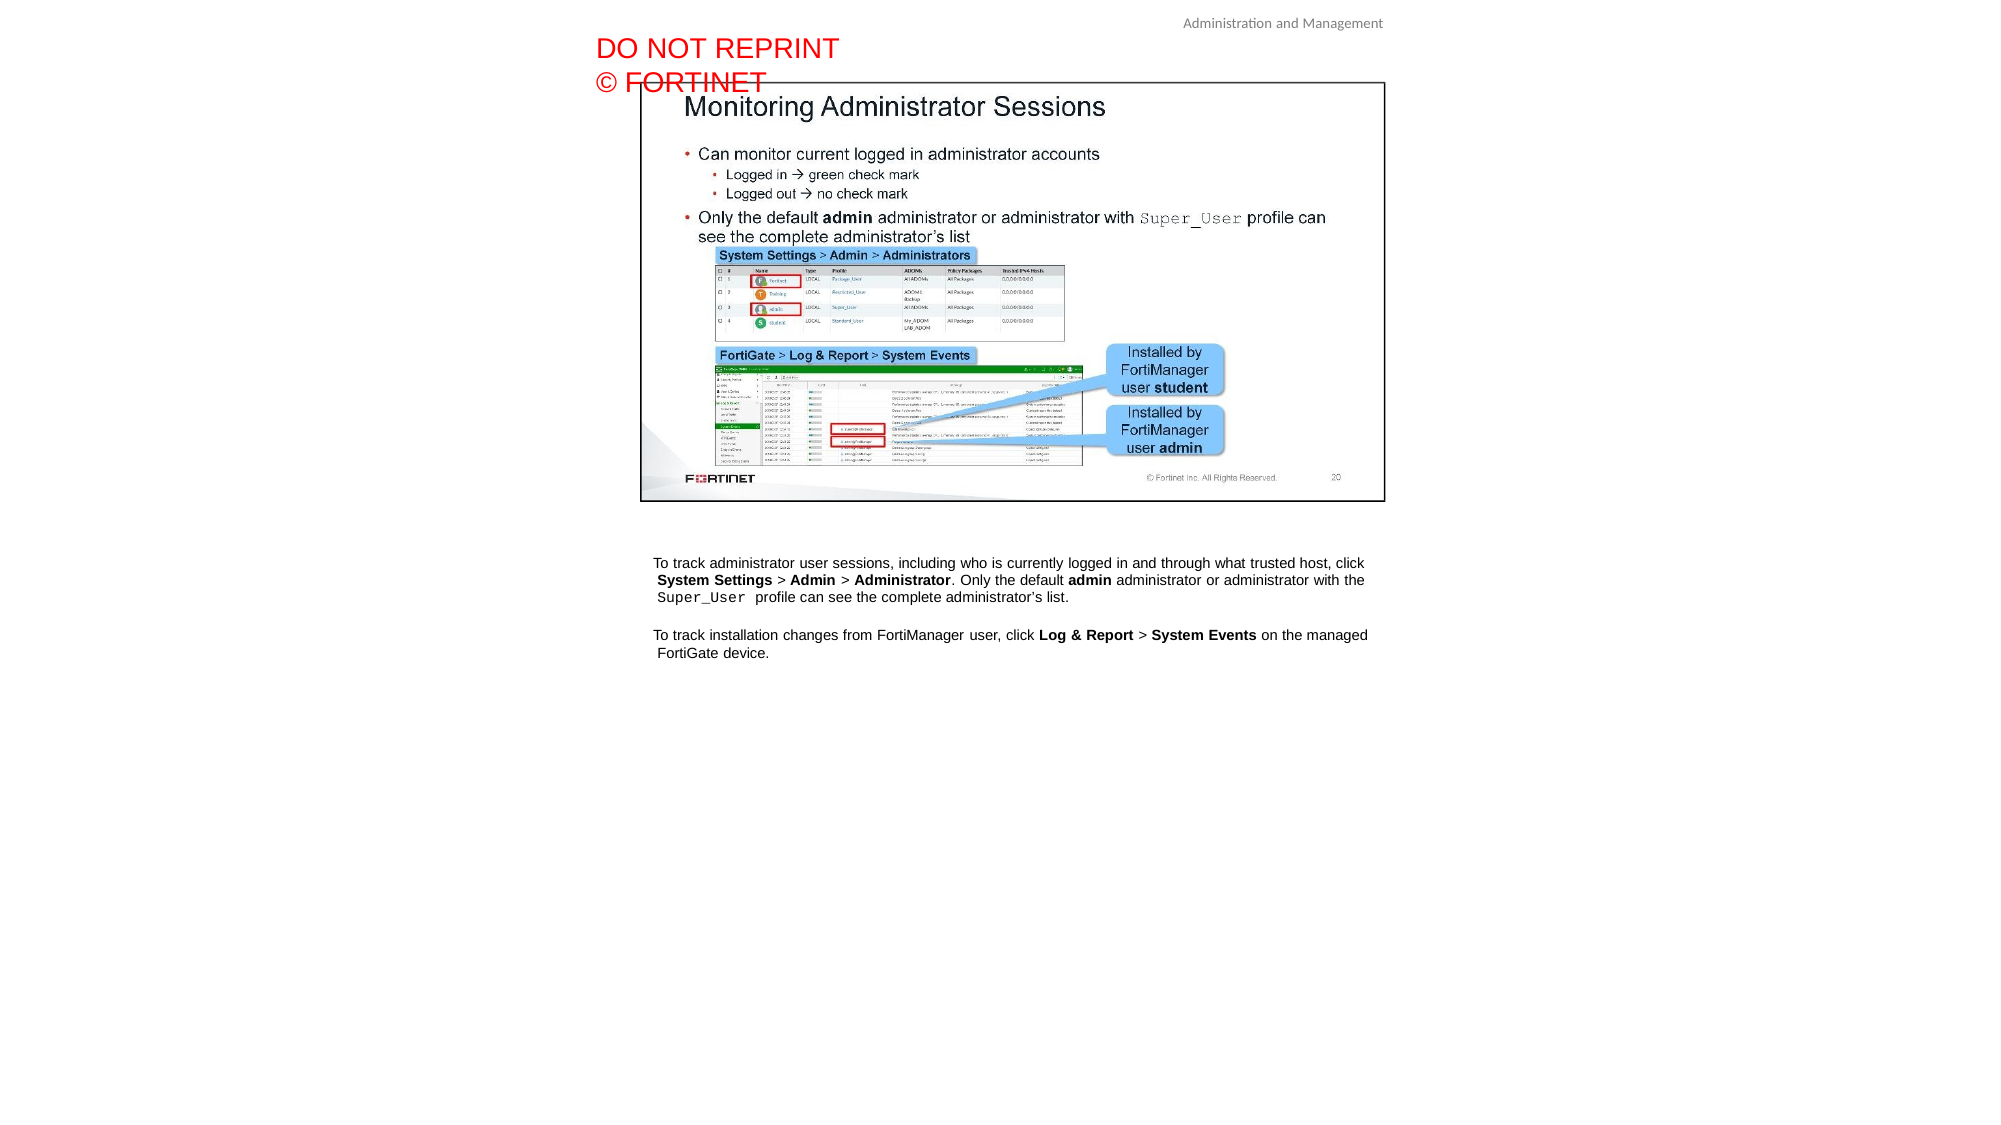

Administration and Management
DO NOT REPRINT
© FORTINET
To track administrator user sessions, including who is currently logged in and through what trusted host, click System Settings > Admin > Administrator. Only the default admin administrator or administrator with the Super_User profile can see the complete administrator’s list.
To track installation changes from FortiManager user, click Log & Report > System Events on the managed FortiGate device.
FortiManager 6.2 Study Guide
1